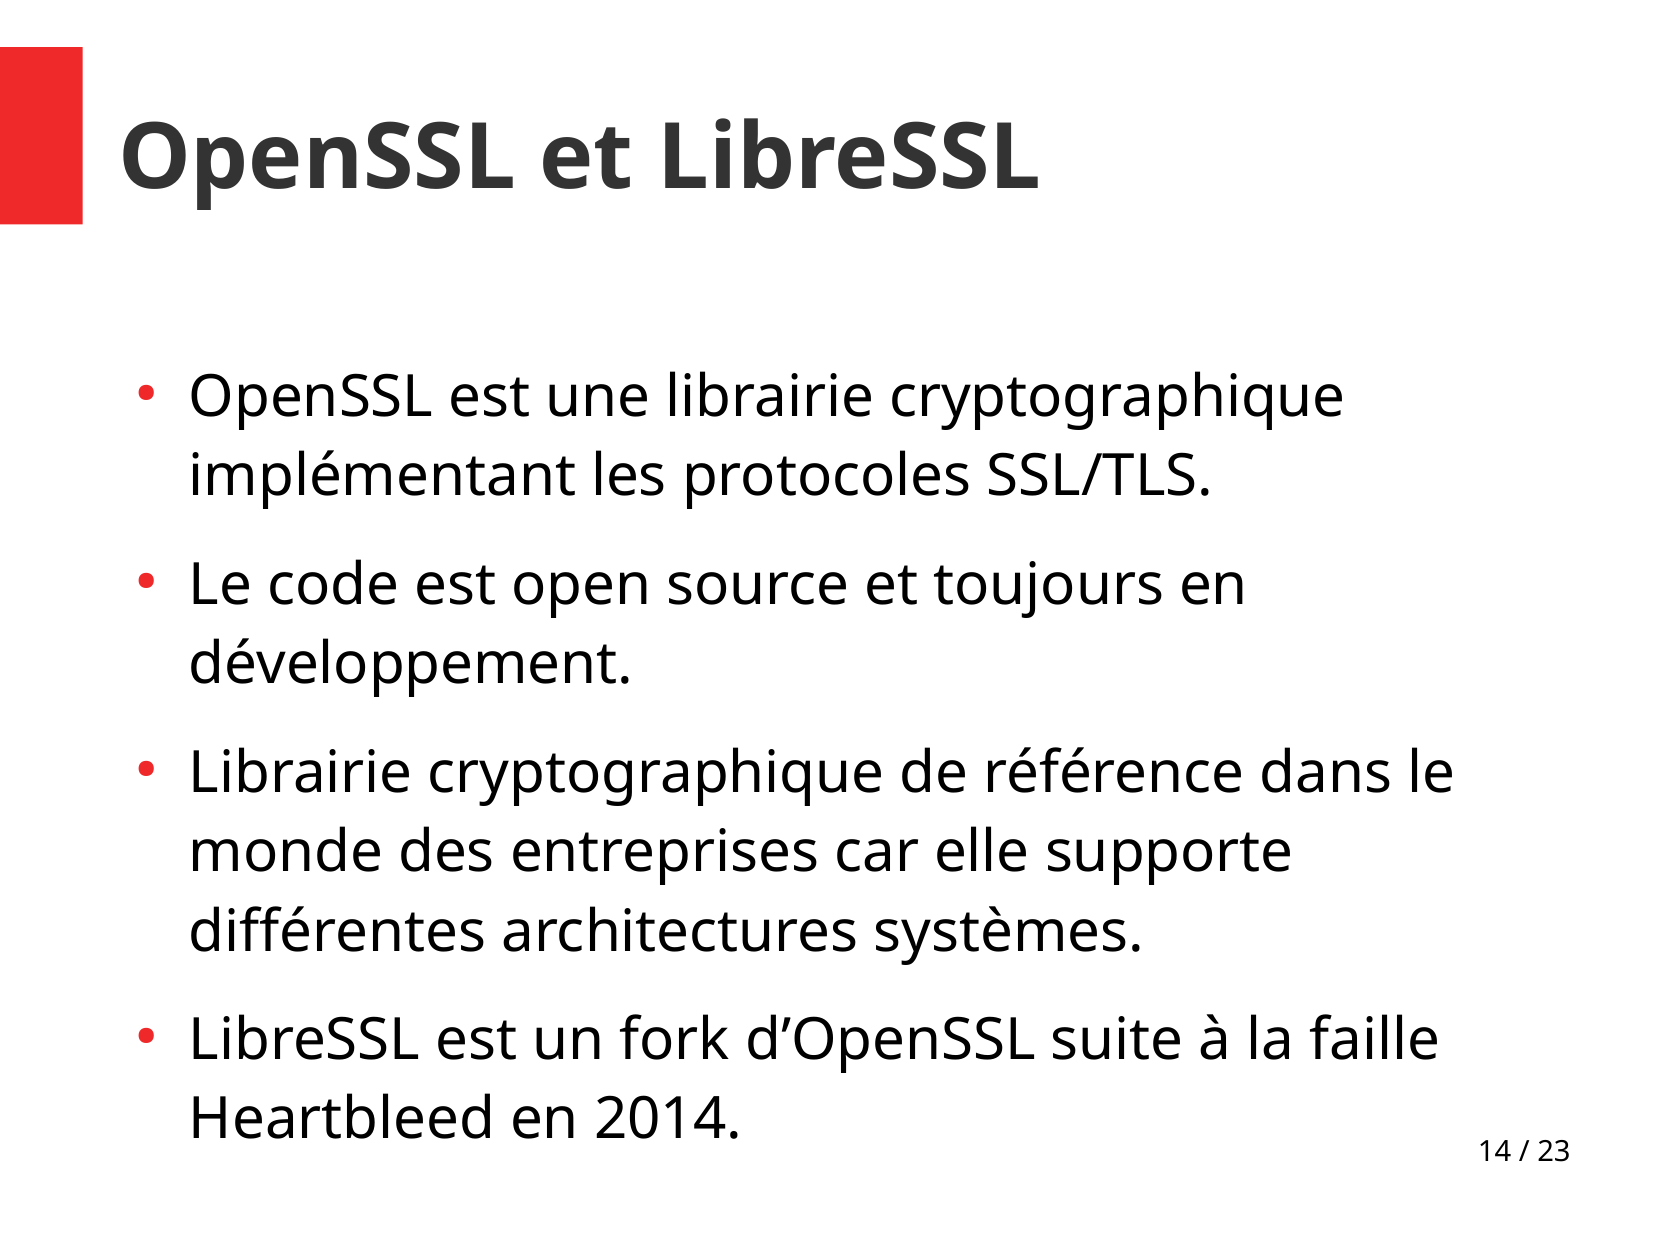

# OpenSSL et LibreSSL
OpenSSL est une librairie cryptographique implémentant les protocoles SSL/TLS.
Le code est open source et toujours en développement.
Librairie cryptographique de référence dans le monde des entreprises car elle supporte différentes architectures systèmes.
LibreSSL est un fork d’OpenSSL suite à la faille Heartbleed en 2014.
14